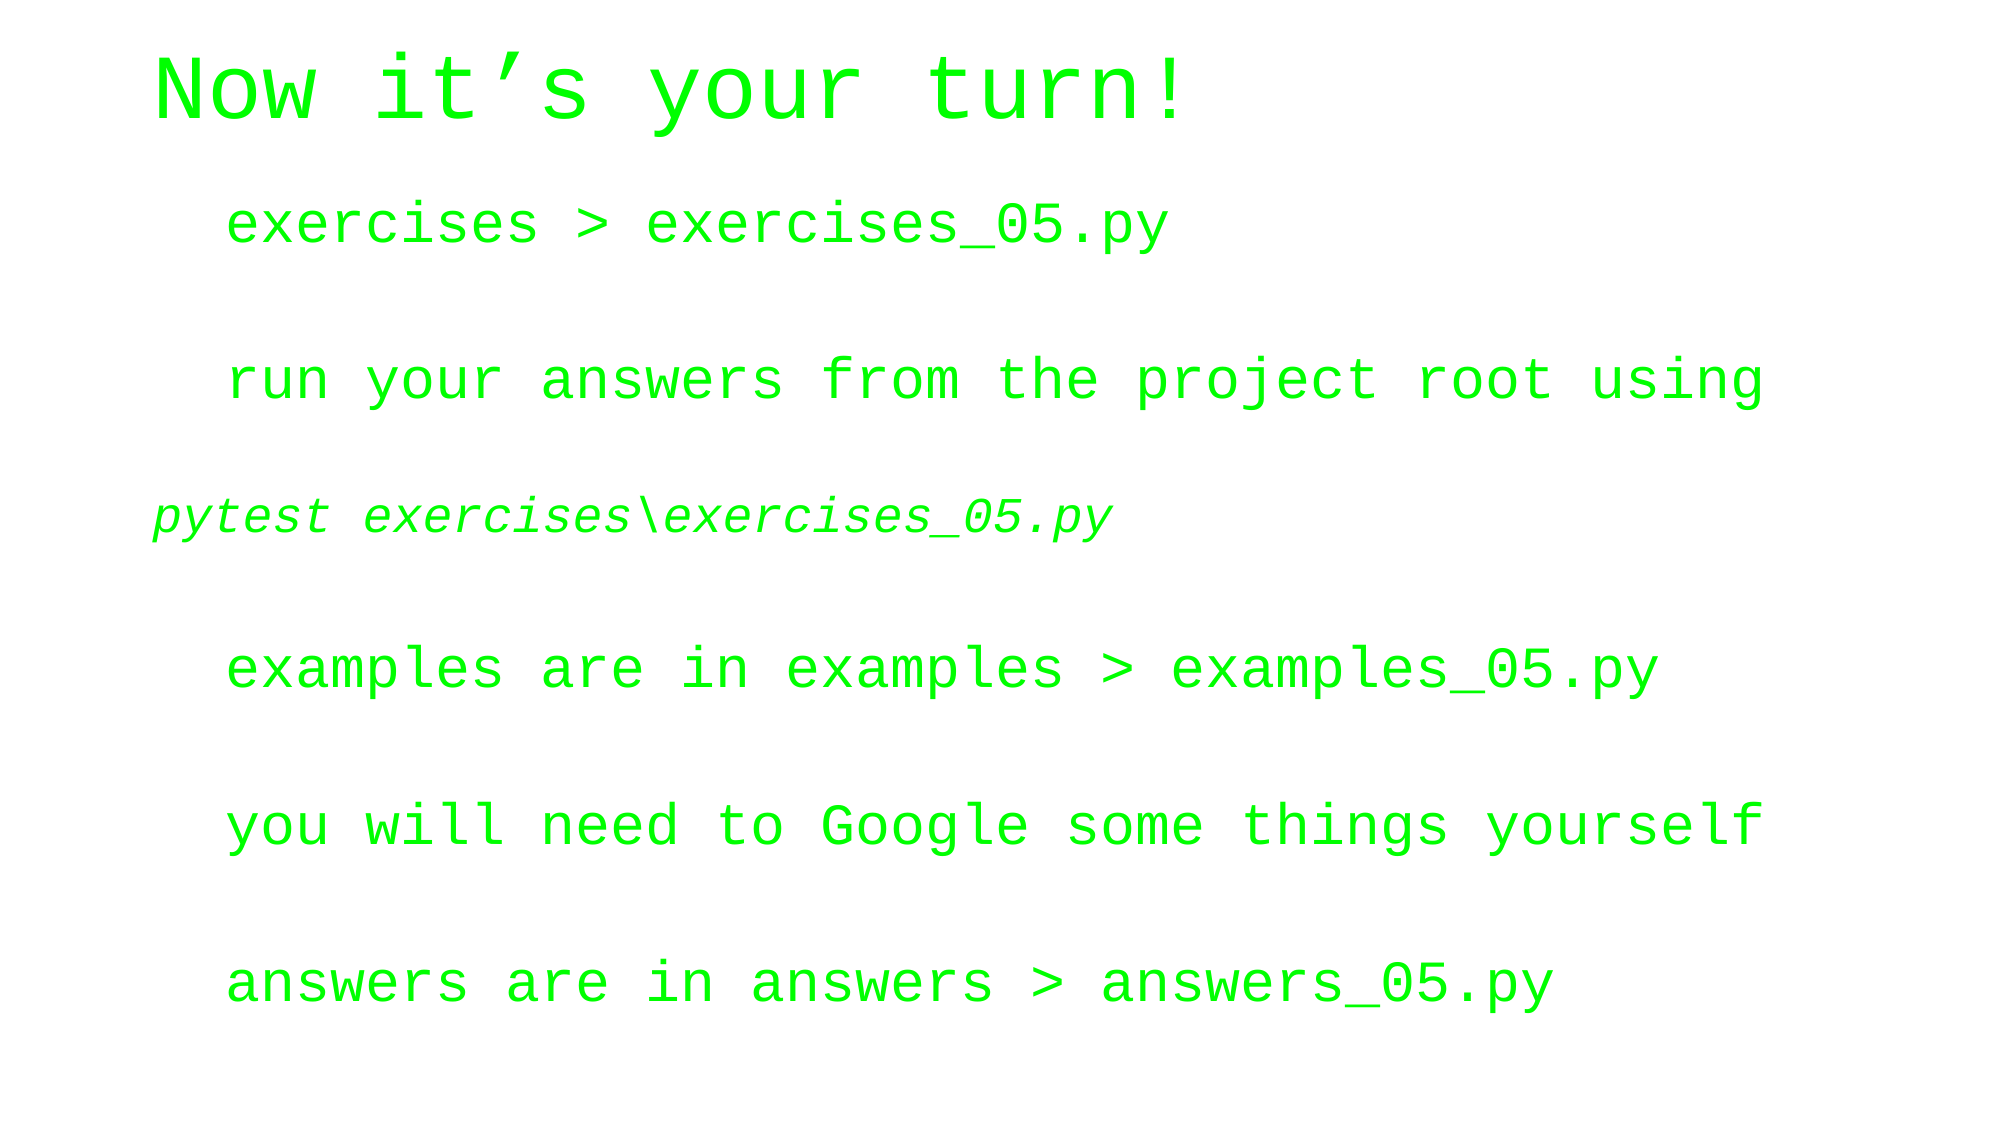

# Now it’s your turn!
 exercises > exercises_05.py
 run your answers from the project root using
pytest exercises\exercises_05.py
 examples are in examples > examples_05.py
 you will need to Google some things yourself
 answers are in answers > answers_05.py